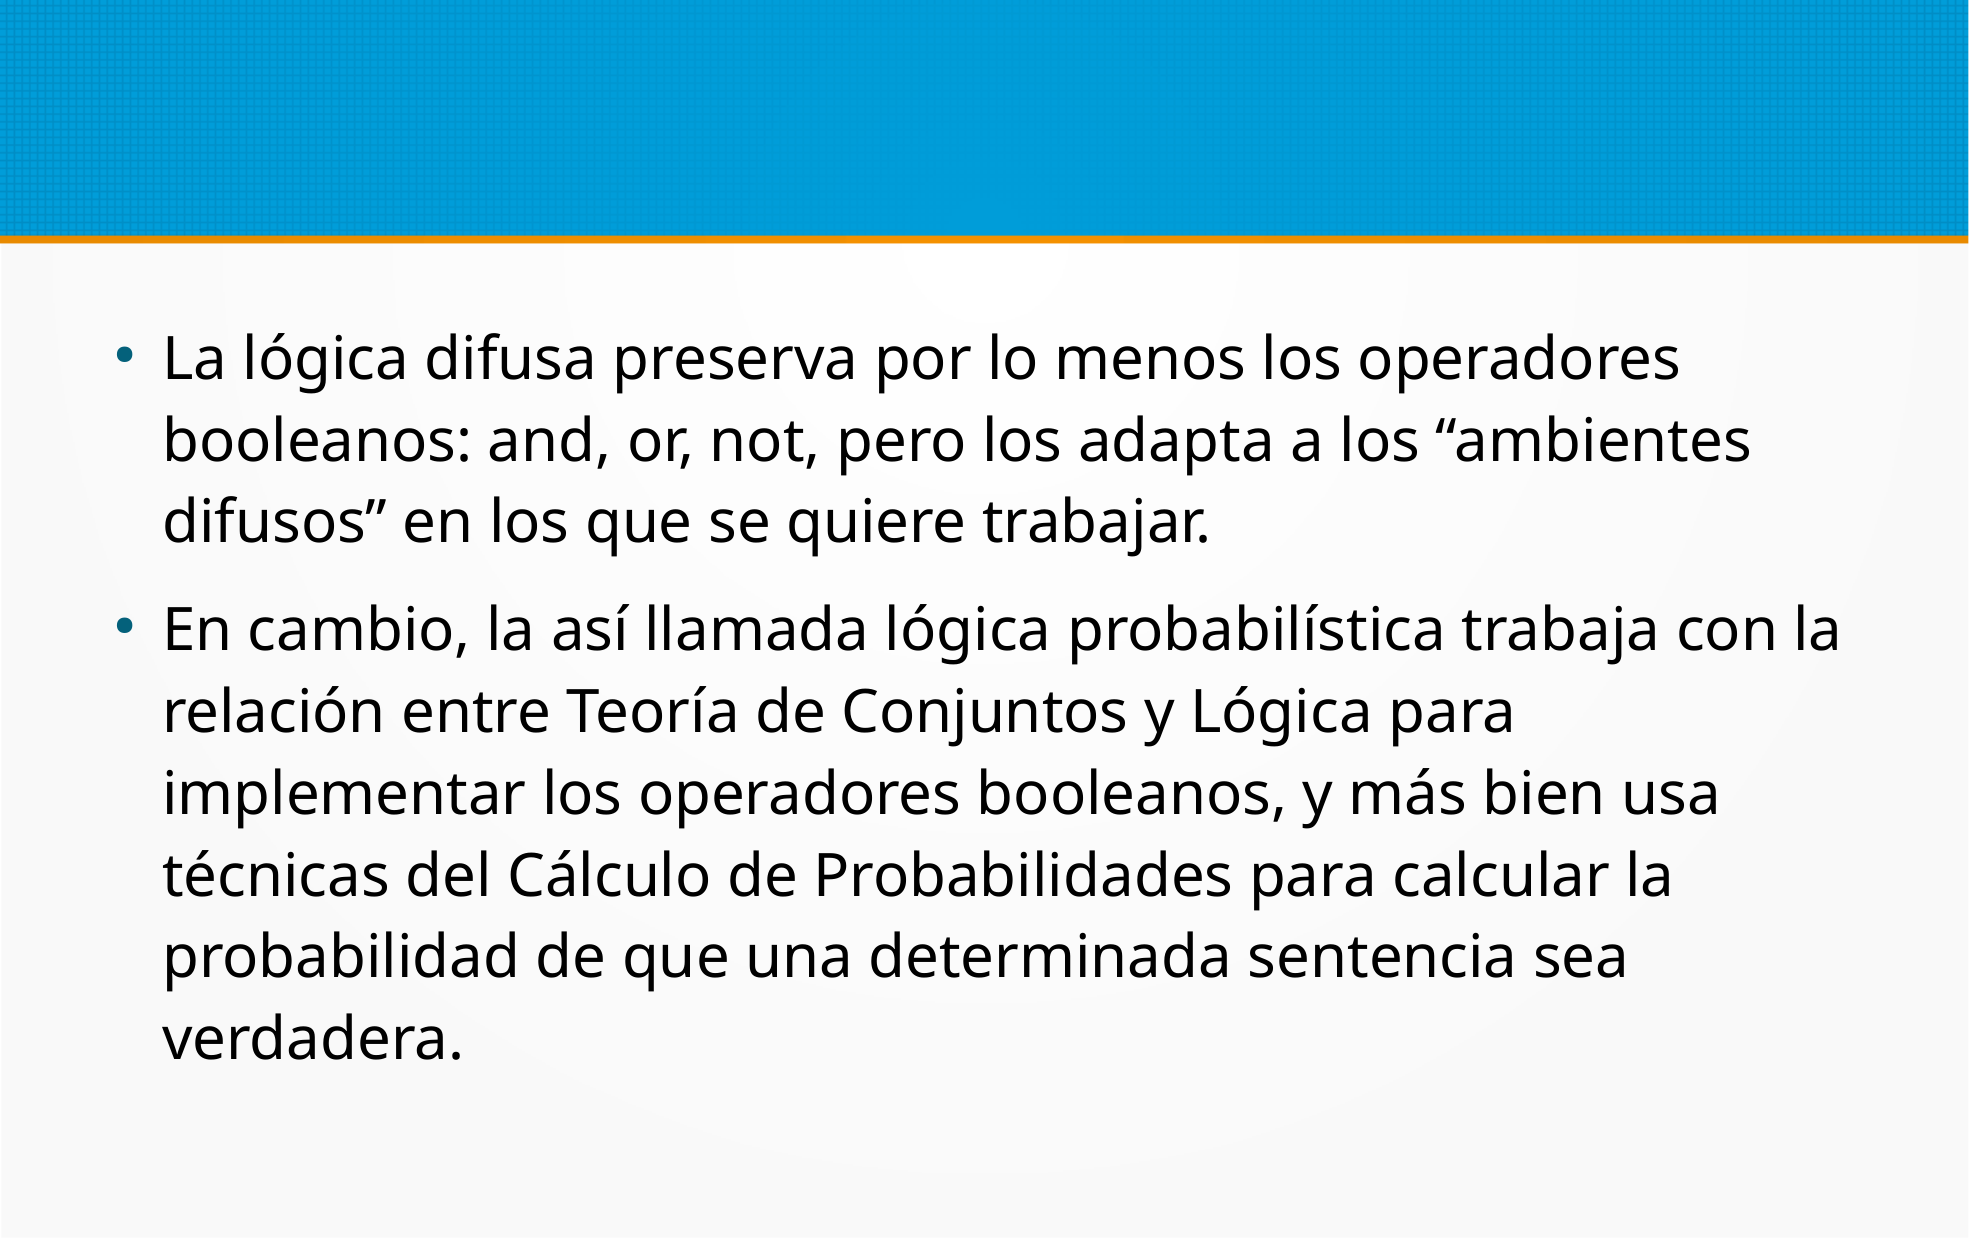

#
La lógica difusa preserva por lo menos los operadores booleanos: and, or, not, pero los adapta a los “ambientes difusos” en los que se quiere trabajar.
En cambio, la así llamada lógica probabilística trabaja con la relación entre Teoría de Conjuntos y Lógica para implementar los operadores booleanos, y más bien usa técnicas del Cálculo de Probabilidades para calcular la probabilidad de que una determinada sentencia sea verdadera.